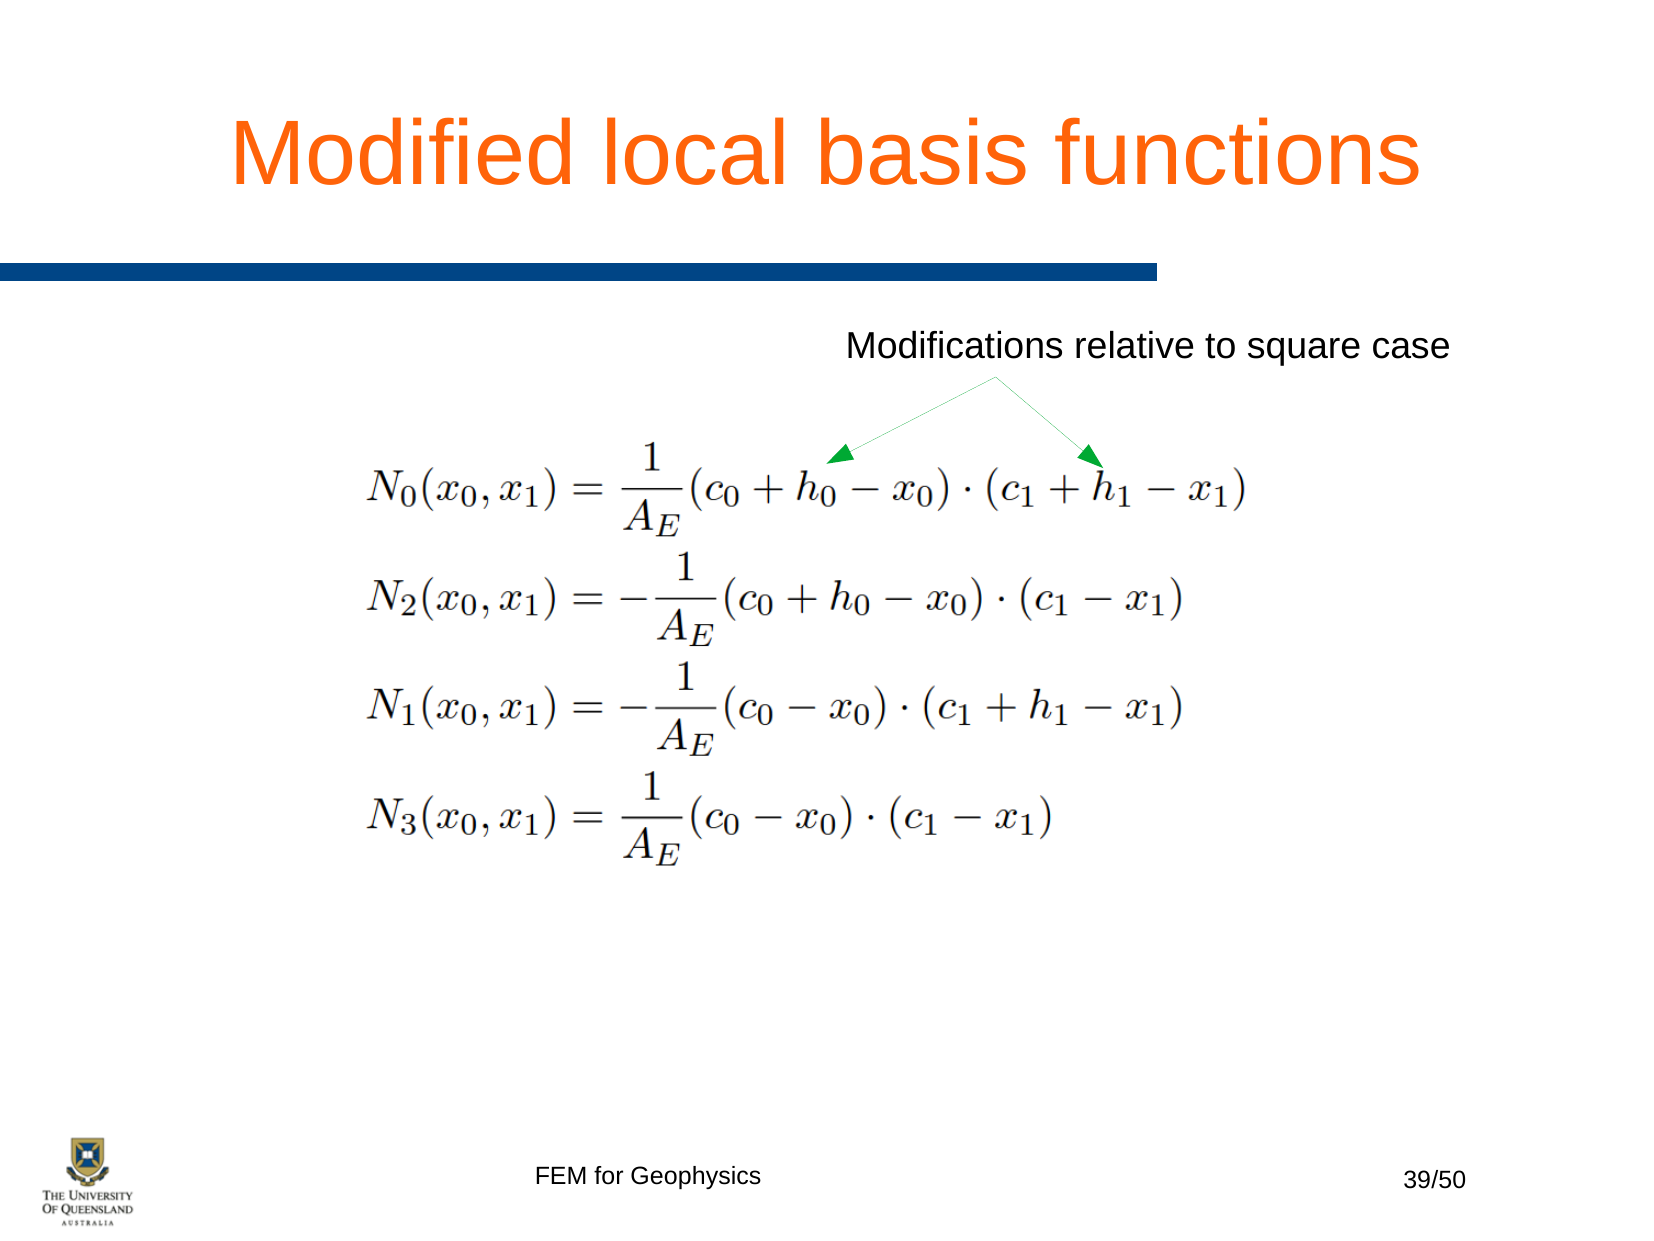

# Modified local basis functions
Modifications relative to square case